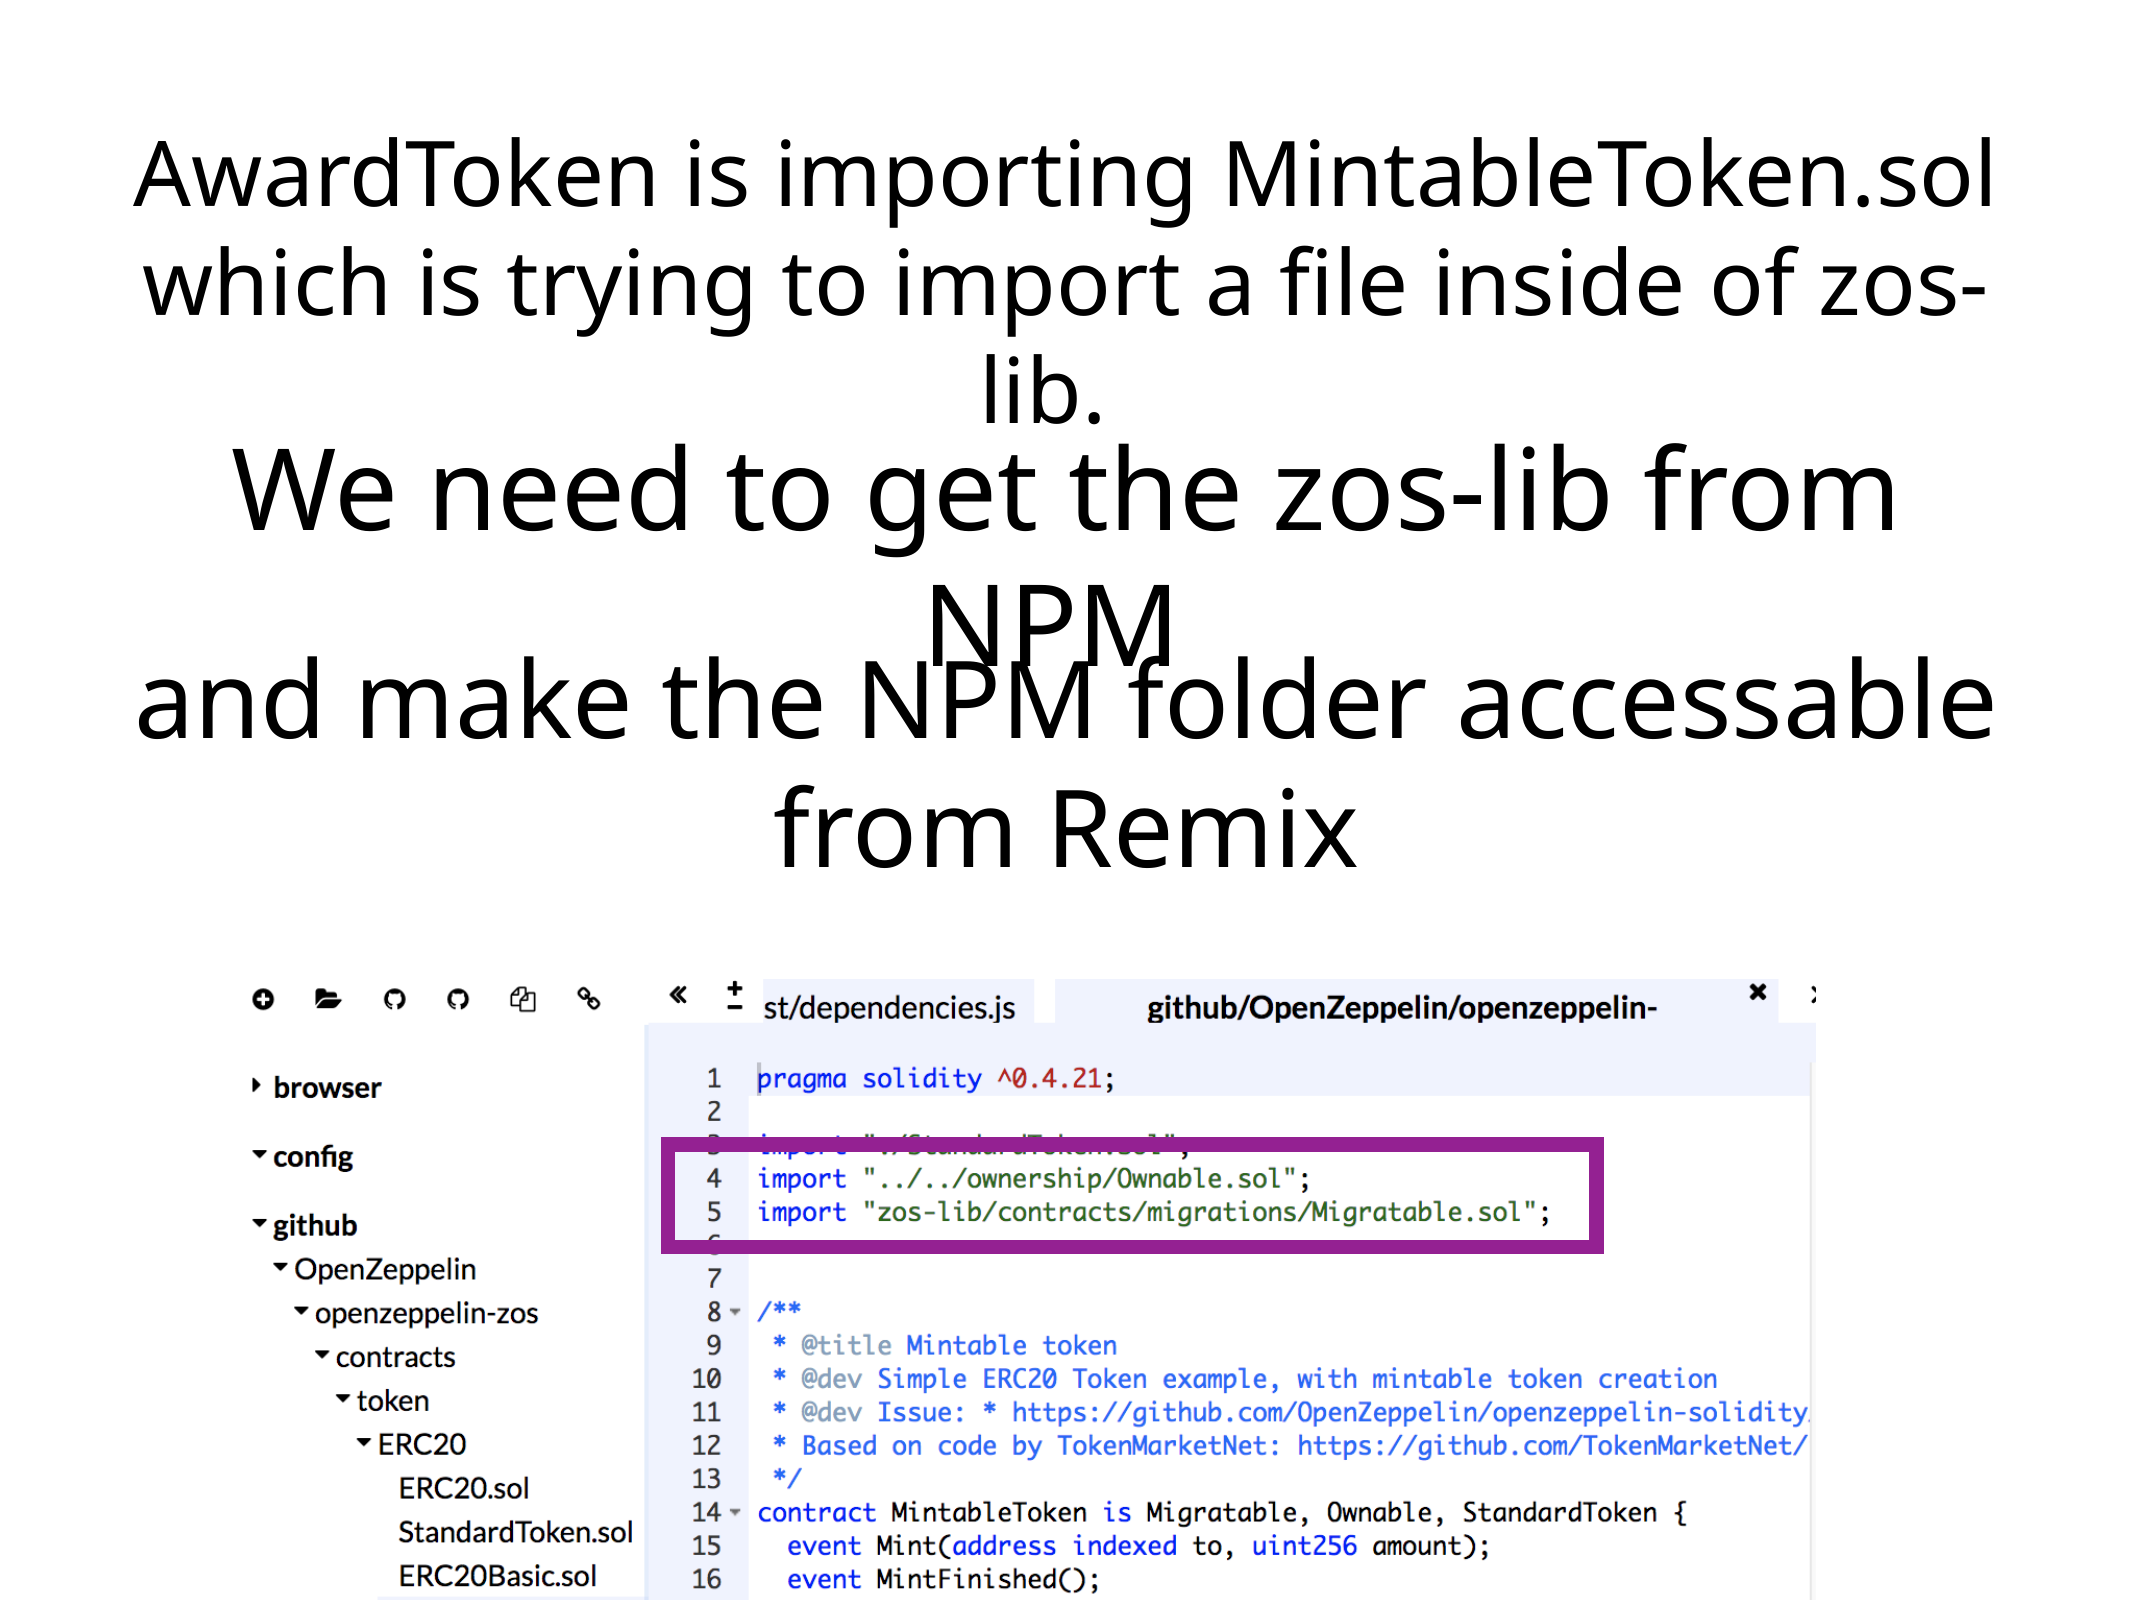

# AwardToken is importing MintableToken.sol which is trying to import a file inside of zos-lib.
We need to get the zos-lib from NPM
and make the NPM folder accessable from Remix